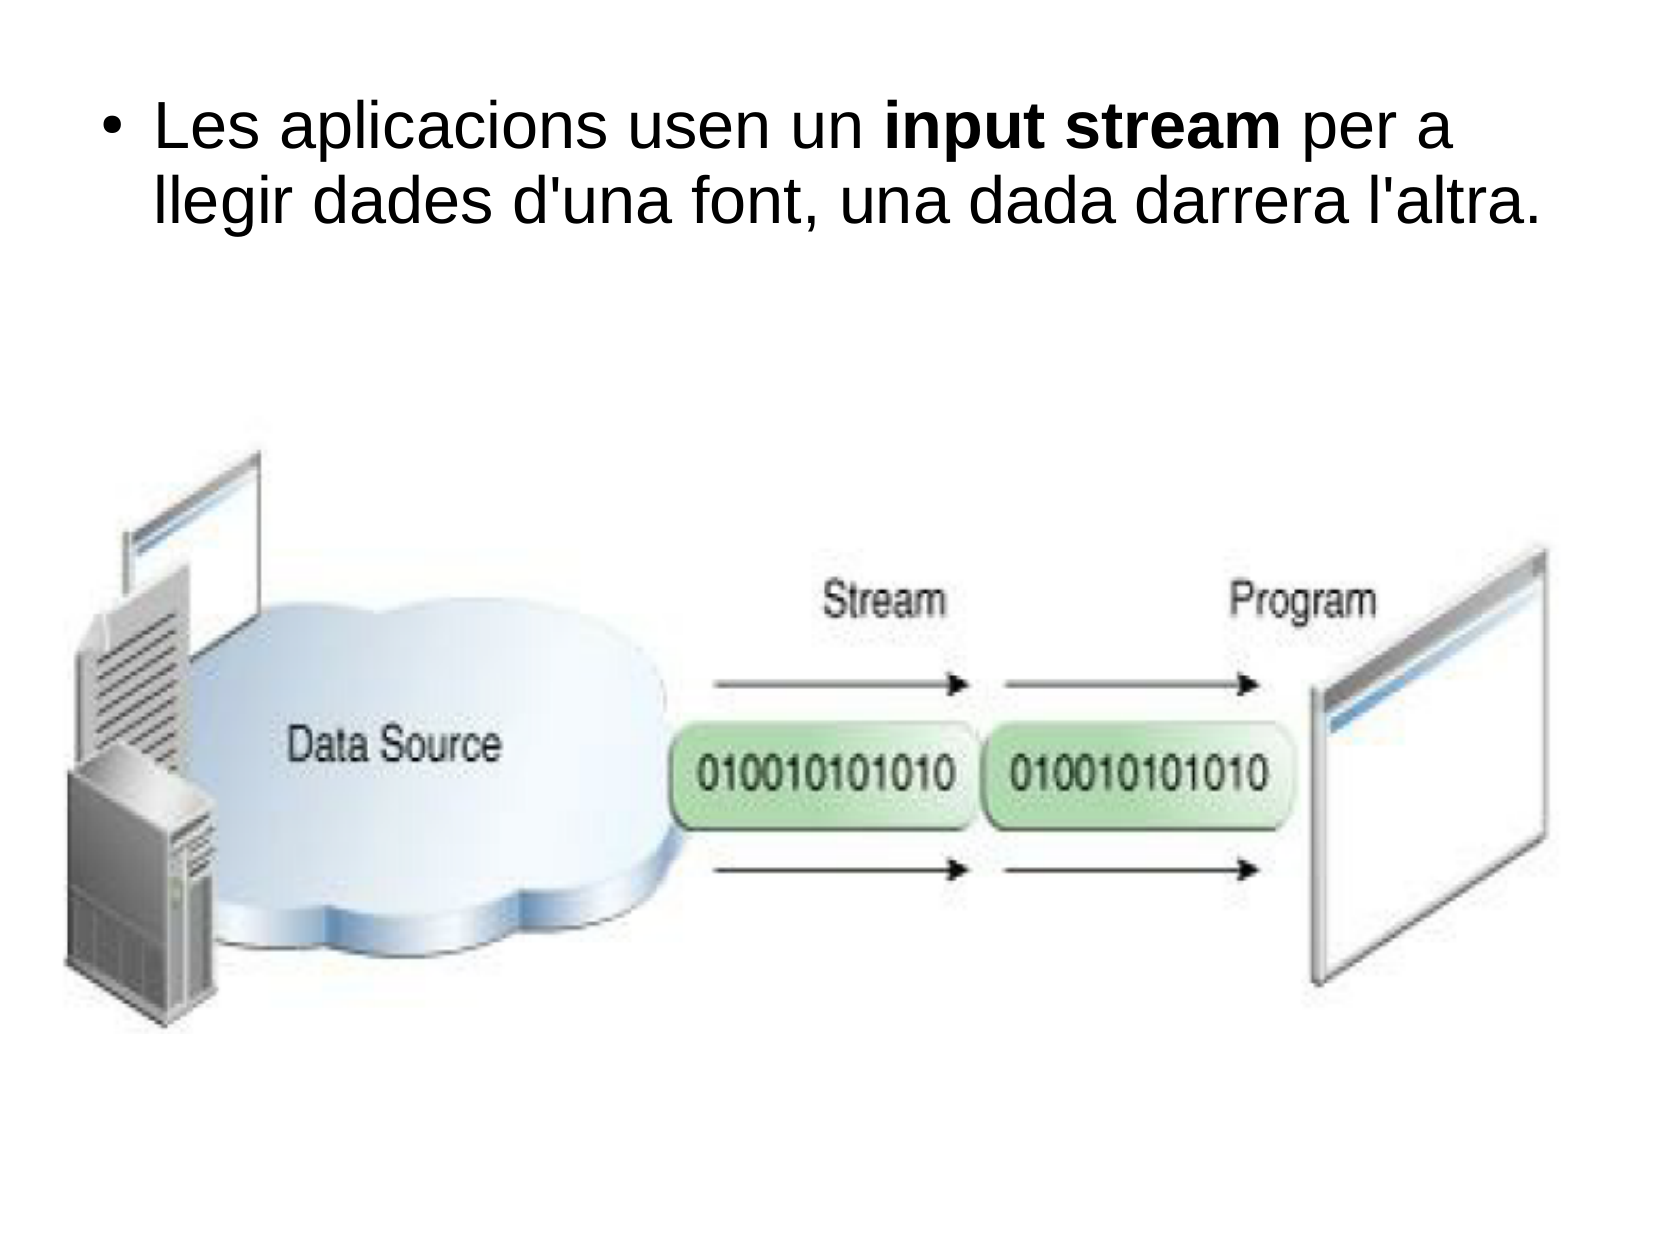

# Les aplicacions usen un input stream per a llegir dades d'una font, una dada darrera l'altra.